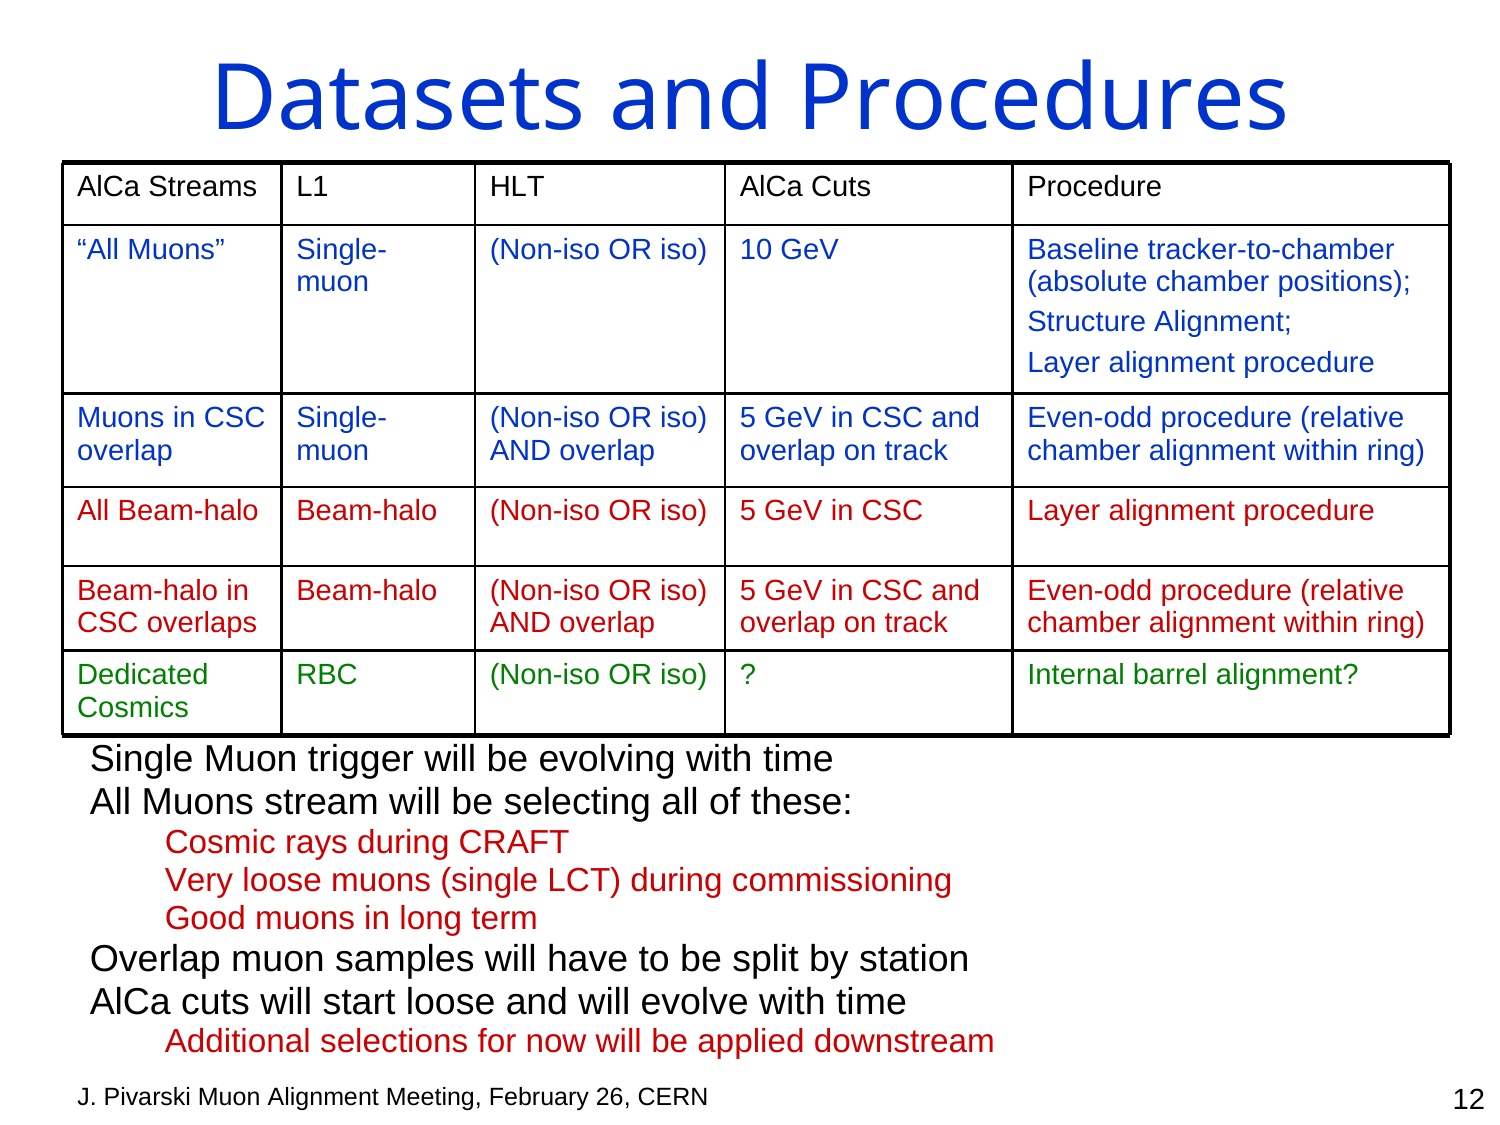

# Datasets and Procedures
AlCa Streams
L1
HLT
AlCa Cuts
Procedure
“All Muons”
Single-muon
(Non-iso OR iso)
10 GeV
Baseline tracker-to-chamber (absolute chamber positions);
Structure Alignment;
Layer alignment procedure
Muons in CSC overlap
Single-muon
(Non-iso OR iso) AND overlap
5 GeV in CSC and overlap on track
Even-odd procedure (relative chamber alignment within ring)
All Beam-halo
Beam-halo
(Non-iso OR iso)
5 GeV in CSC
Layer alignment procedure
Beam-halo in CSC overlaps
Beam-halo
(Non-iso OR iso) AND overlap
5 GeV in CSC and overlap on track
Even-odd procedure (relative chamber alignment within ring)
Dedicated Cosmics
RBC
(Non-iso OR iso)
?
Internal barrel alignment?
Single Muon trigger will be evolving with time
All Muons stream will be selecting all of these:
Cosmic rays during CRAFT
Very loose muons (single LCT) during commissioning
Good muons in long term
Overlap muon samples will have to be split by station
AlCa cuts will start loose and will evolve with time
Additional selections for now will be applied downstream
12